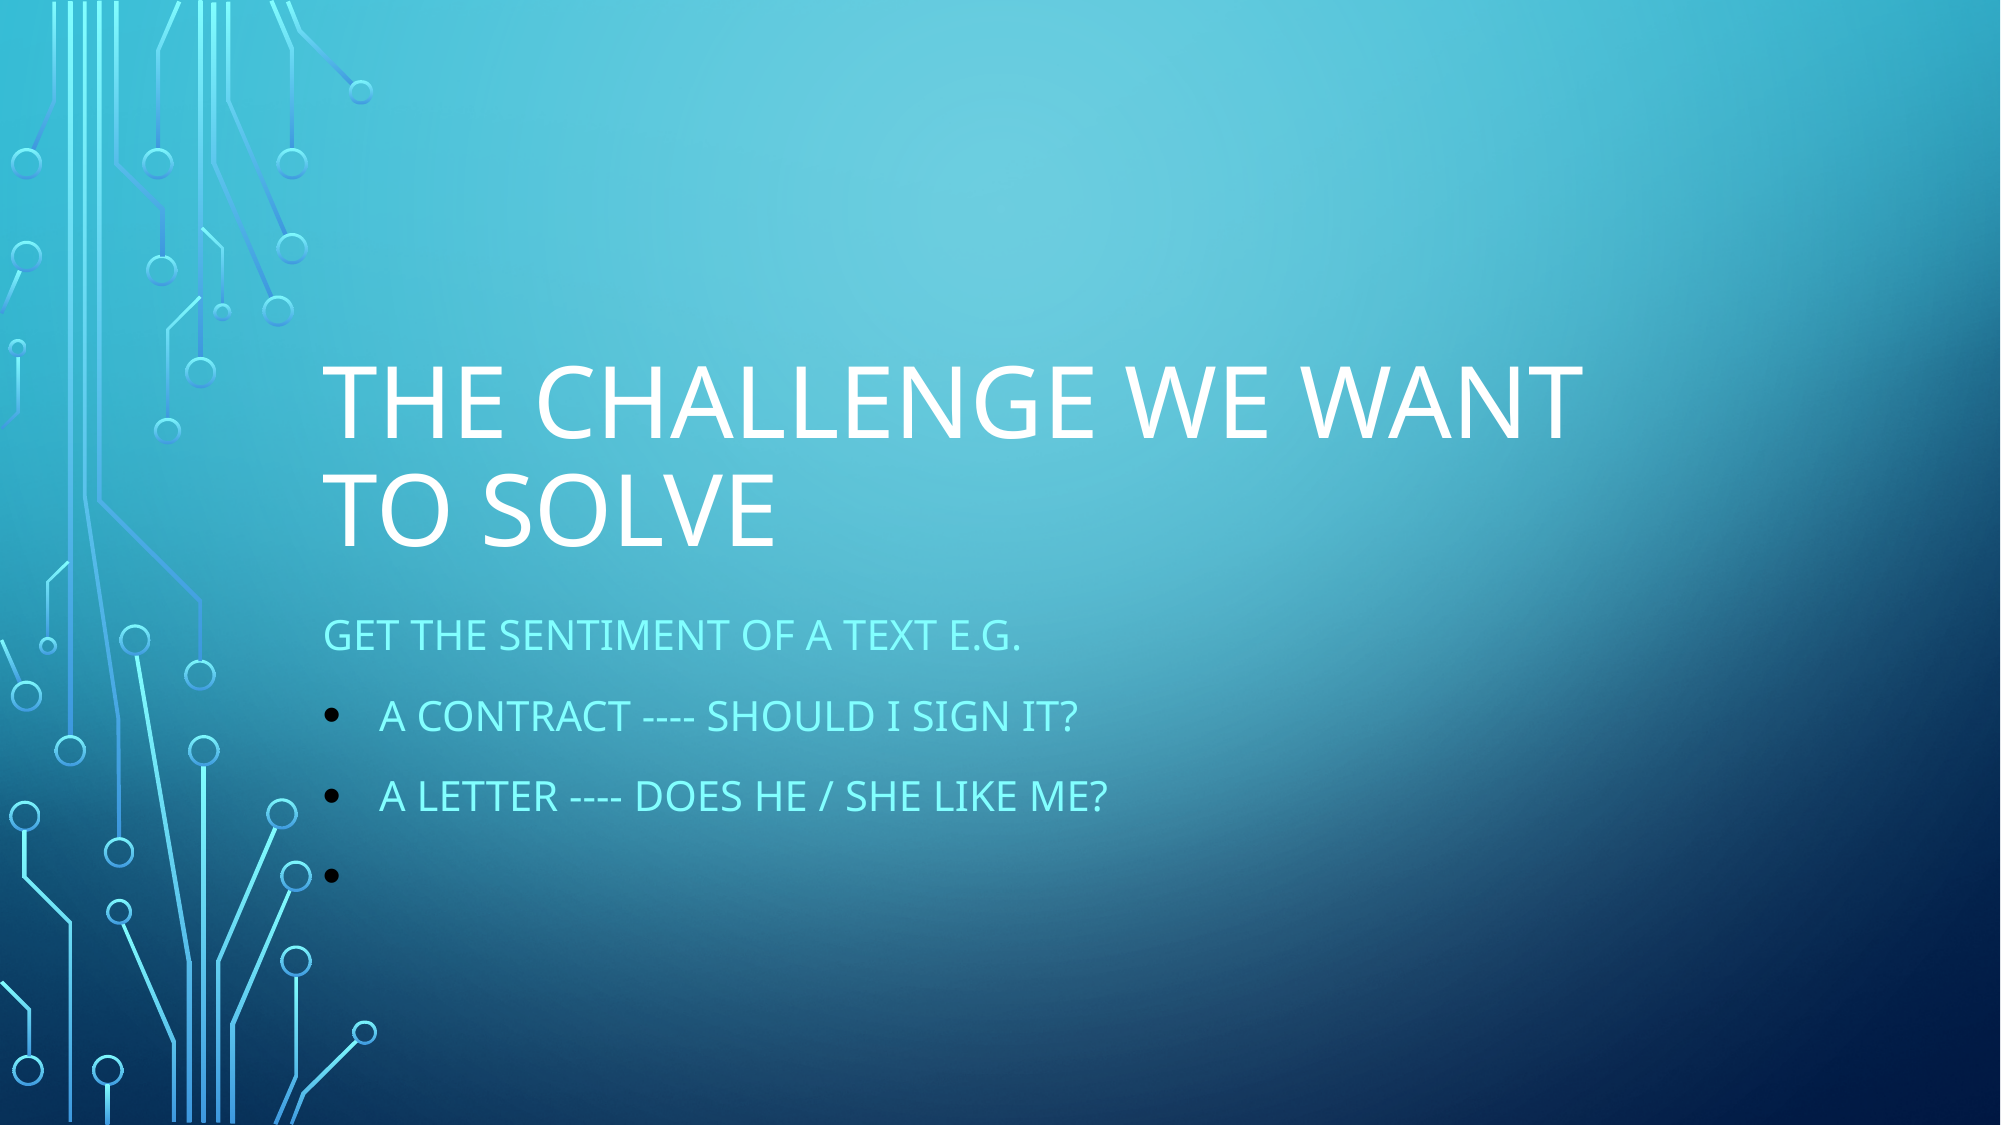

# The challenge we want to solve
Get the sentiment of a text e.g.
A contract ---- should I sign it?
A letter ---- does he / she like me?